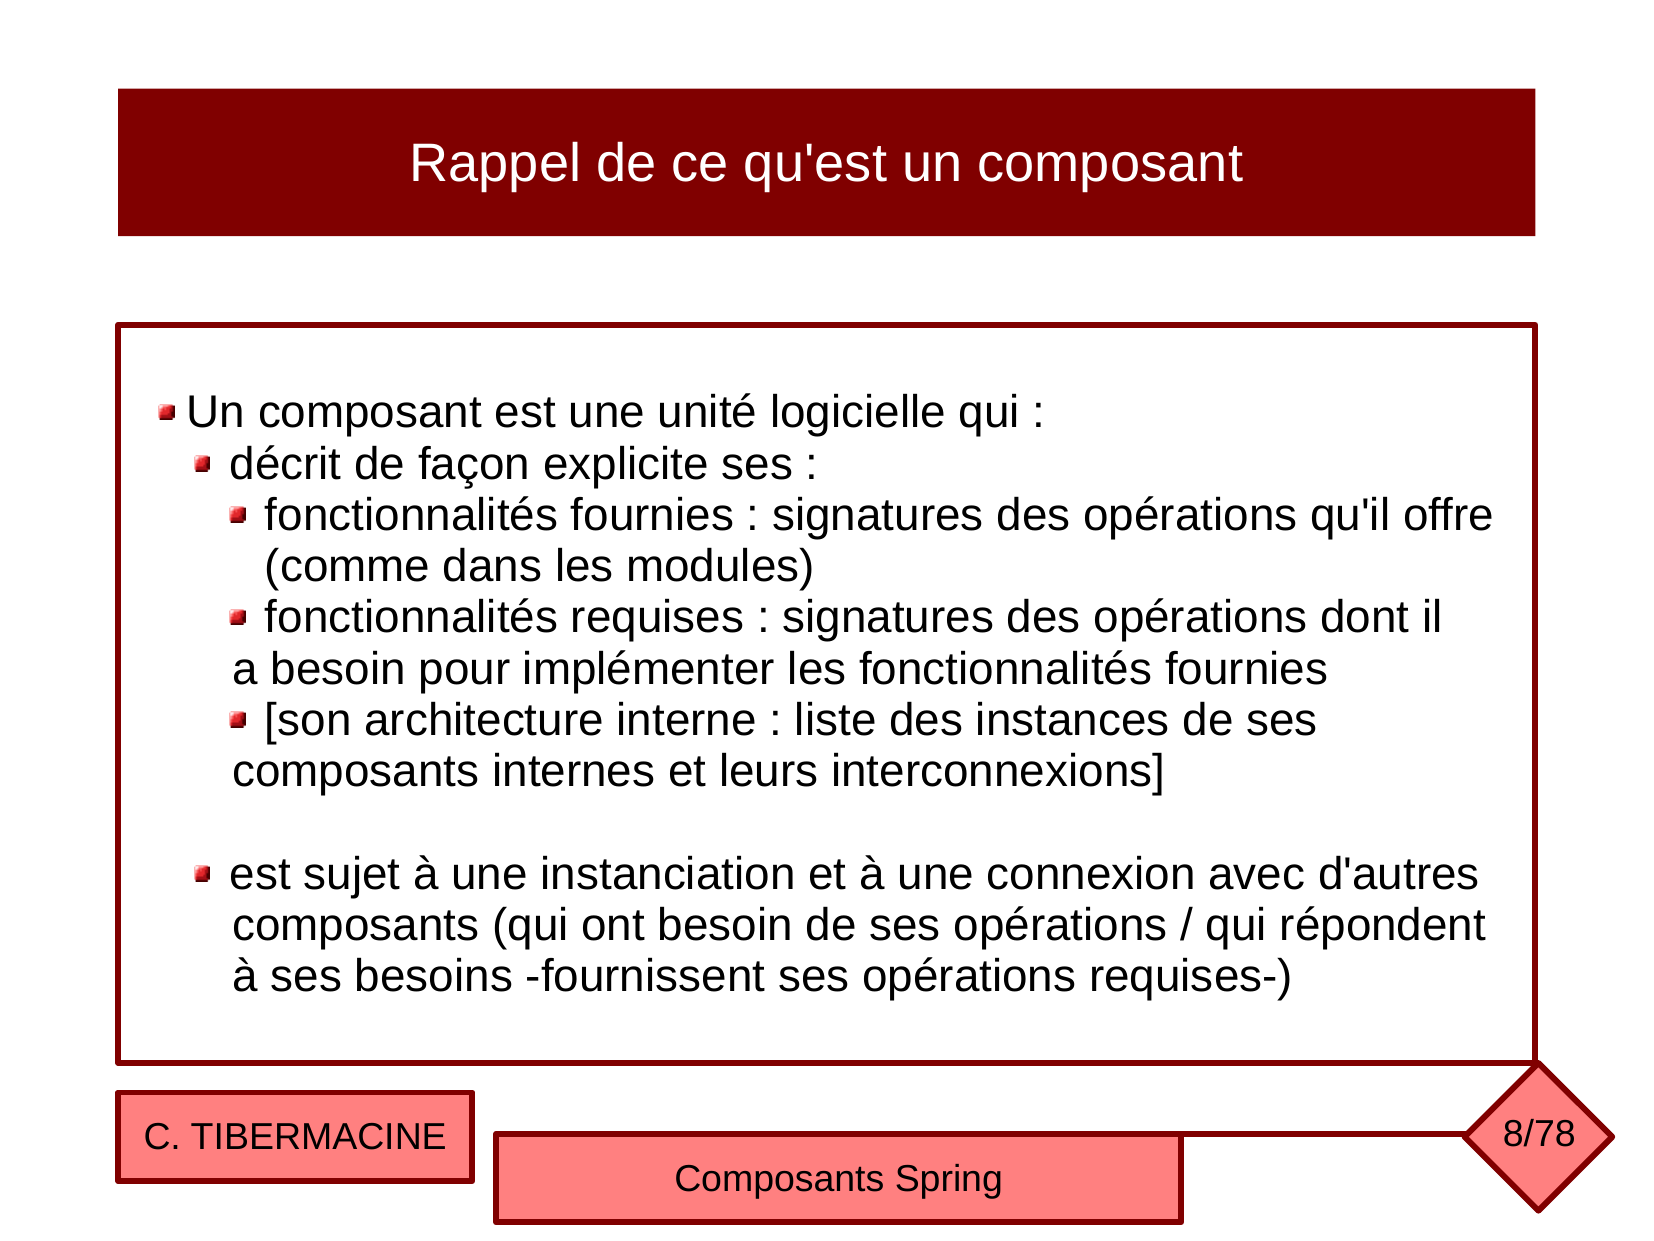

Rappel de ce qu'est un composant
 Un composant est une unité logicielle qui :
décrit de façon explicite ses :
fonctionnalités fournies : signatures des opérations qu'il offre
(comme dans les modules)
fonctionnalités requises : signatures des opérations dont il
	a besoin pour implémenter les fonctionnalités fournies
[son architecture interne : liste des instances de ses
	composants internes et leurs interconnexions]
est sujet à une instanciation et à une connexion avec d'autres
	composants (qui ont besoin de ses opérations / qui répondent
	à ses besoins -fournissent ses opérations requises-)
C. TIBERMACINE
Composants Spring